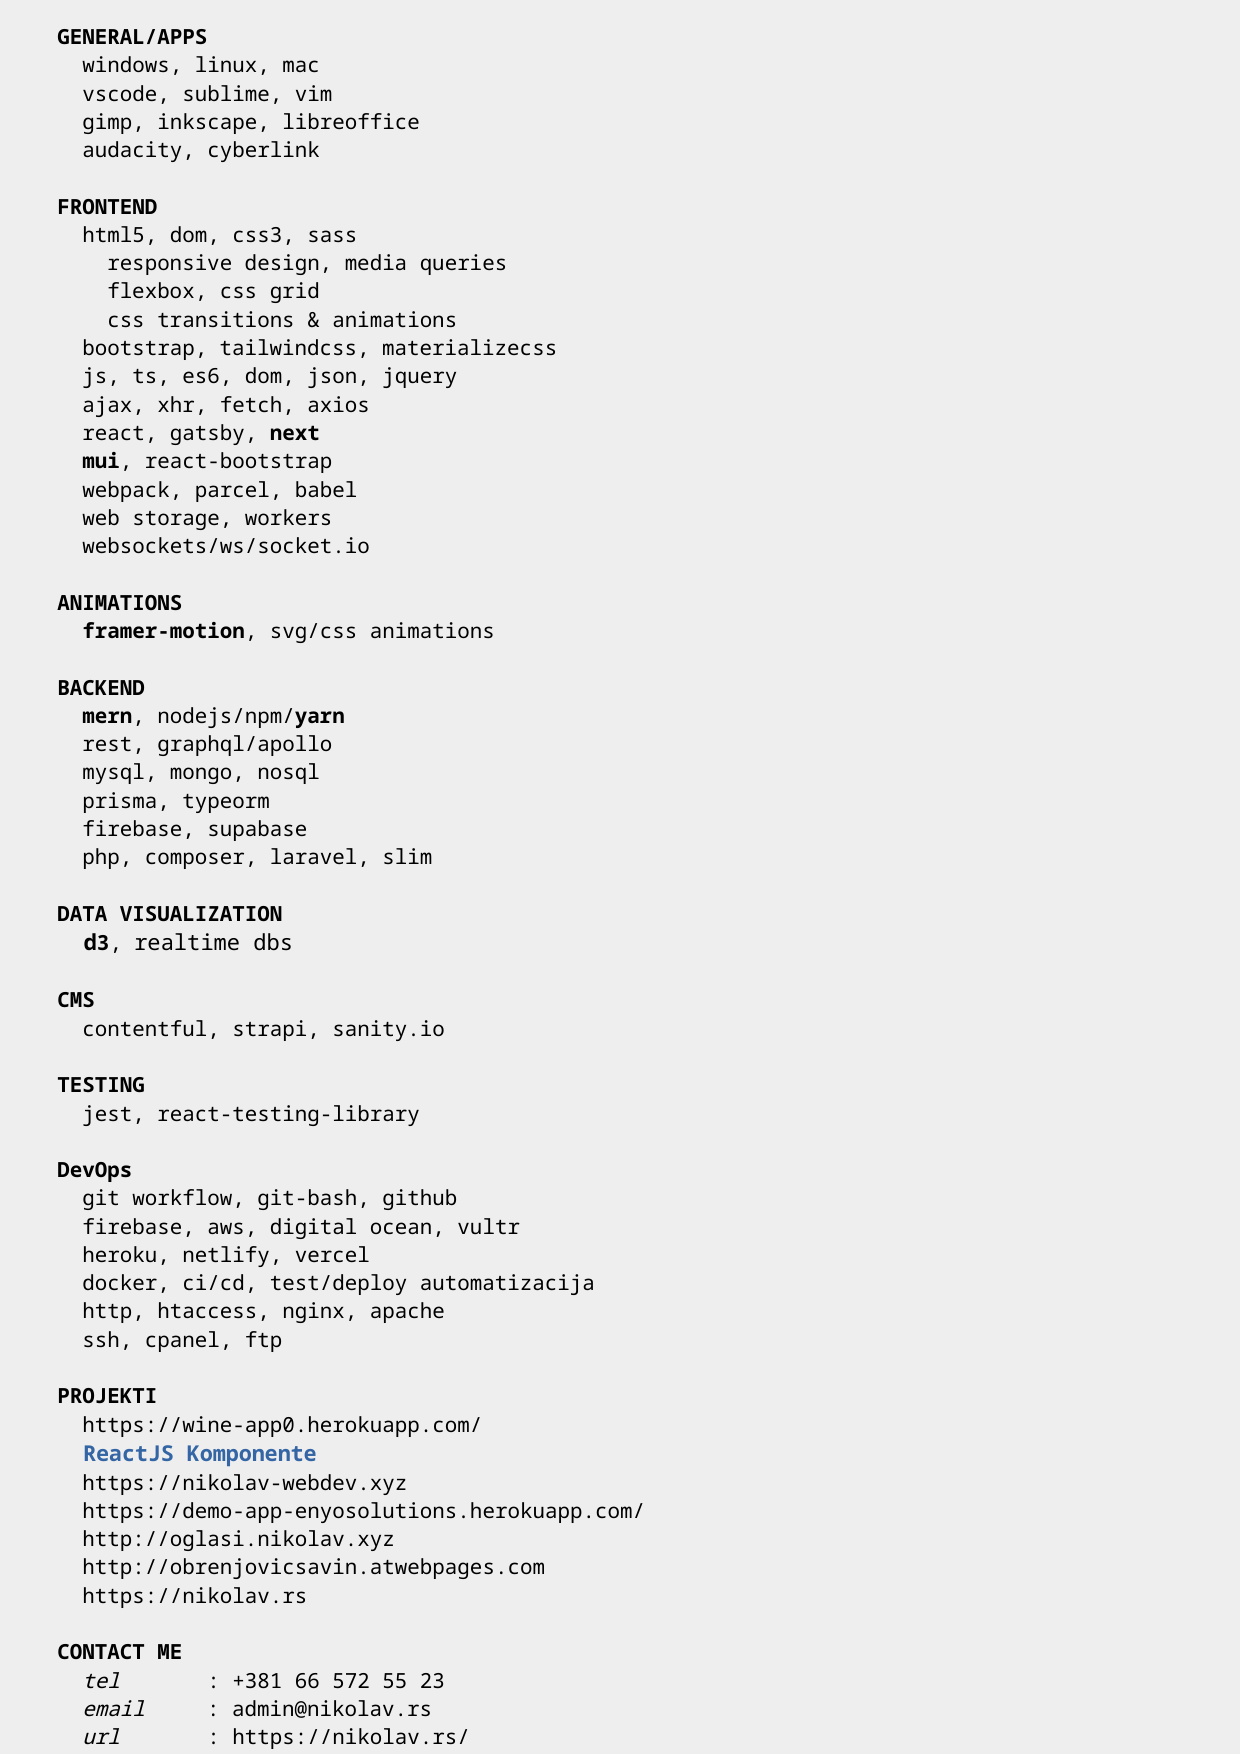

GENERAL/APPS
 windows, linux, mac
 vscode, sublime, vim
 gimp, inkscape, libreoffice
 audacity, cyberlink
FRONTEND
 html5, dom, css3, sass
 responsive design, media queries
 flexbox, css grid
 css transitions & animations
 bootstrap, tailwindcss, materializecss
 js, ts, es6, dom, json, jquery
 ajax, xhr, fetch, axios
 react, gatsby, next
 mui, react-bootstrap
 webpack, parcel, babel
 web storage, workers
 websockets/ws/socket.io
ANIMATIONS
 framer-motion, svg/css animations
BACKEND
 mern, nodejs/npm/yarn
 rest, graphql/apollo
 mysql, mongo, nosql
 prisma, typeorm
 firebase, supabase
 php, composer, laravel, slim
DATA VISUALIZATION
 d3, realtime dbs
CMS
 contentful, strapi, sanity.io
TESTING
 jest, react-testing-library
DevOps
 git workflow, git-bash, github
 firebase, aws, digital ocean, vultr
 heroku, netlify, vercel
 docker, ci/cd, test/deploy automatizacija
 http, htaccess, nginx, apache
 ssh, cpanel, ftp
PROJEKTI
 https://wine-app0.herokuapp.com/
 ReactJS Komponente
 https://nikolav-webdev.xyz
 https://demo-app-enyosolutions.herokuapp.com/
 http://oglasi.nikolav.xyz
 http://obrenjovicsavin.atwebpages.com
 https://nikolav.rs
CONTACT ME
 tel : +381 66 572 55 23
 email : admin@nikolav.rs
 url : https://nikolav.rs/
 github : https://github.com/nikolav
 facebook : https://www.facebook.com/nikolav.me
 instagram : https://www.instagram.com/nikolav.rs/
 youtube : https://www.youtube.com/channel/UCXtm7byraXXFkYtfrWHJHSA/